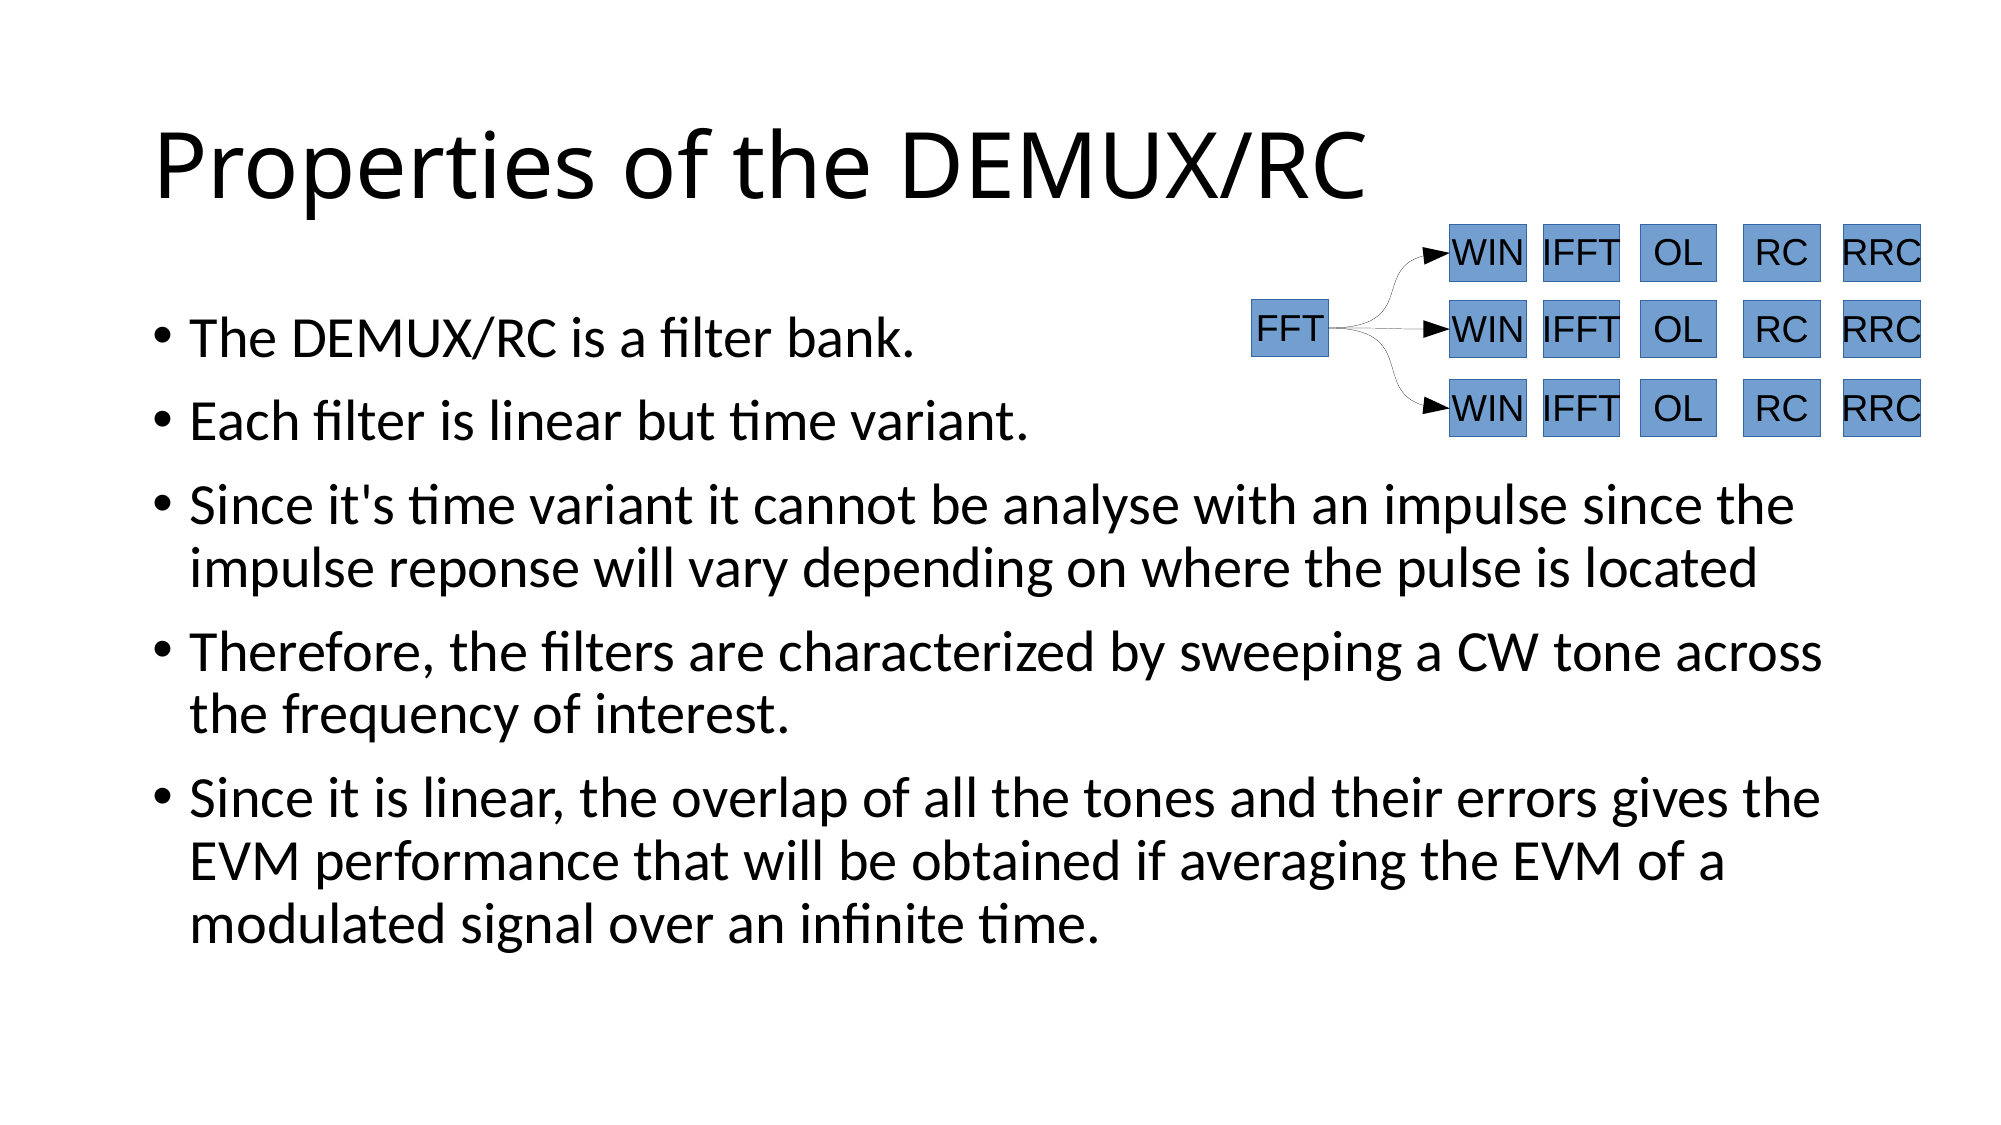

# Properties of the DEMUX/RC
WIN
IFFT
OL
RC
RRC
The DEMUX/RC is a filter bank.
Each filter is linear but time variant.
Since it's time variant it cannot be analyse with an impulse since the impulse reponse will vary depending on where the pulse is located
Therefore, the filters are characterized by sweeping a CW tone across the frequency of interest.
Since it is linear, the overlap of all the tones and their errors gives the EVM performance that will be obtained if averaging the EVM of a modulated signal over an infinite time.
FFT
WIN
IFFT
OL
RC
RRC
WIN
IFFT
OL
RC
RRC